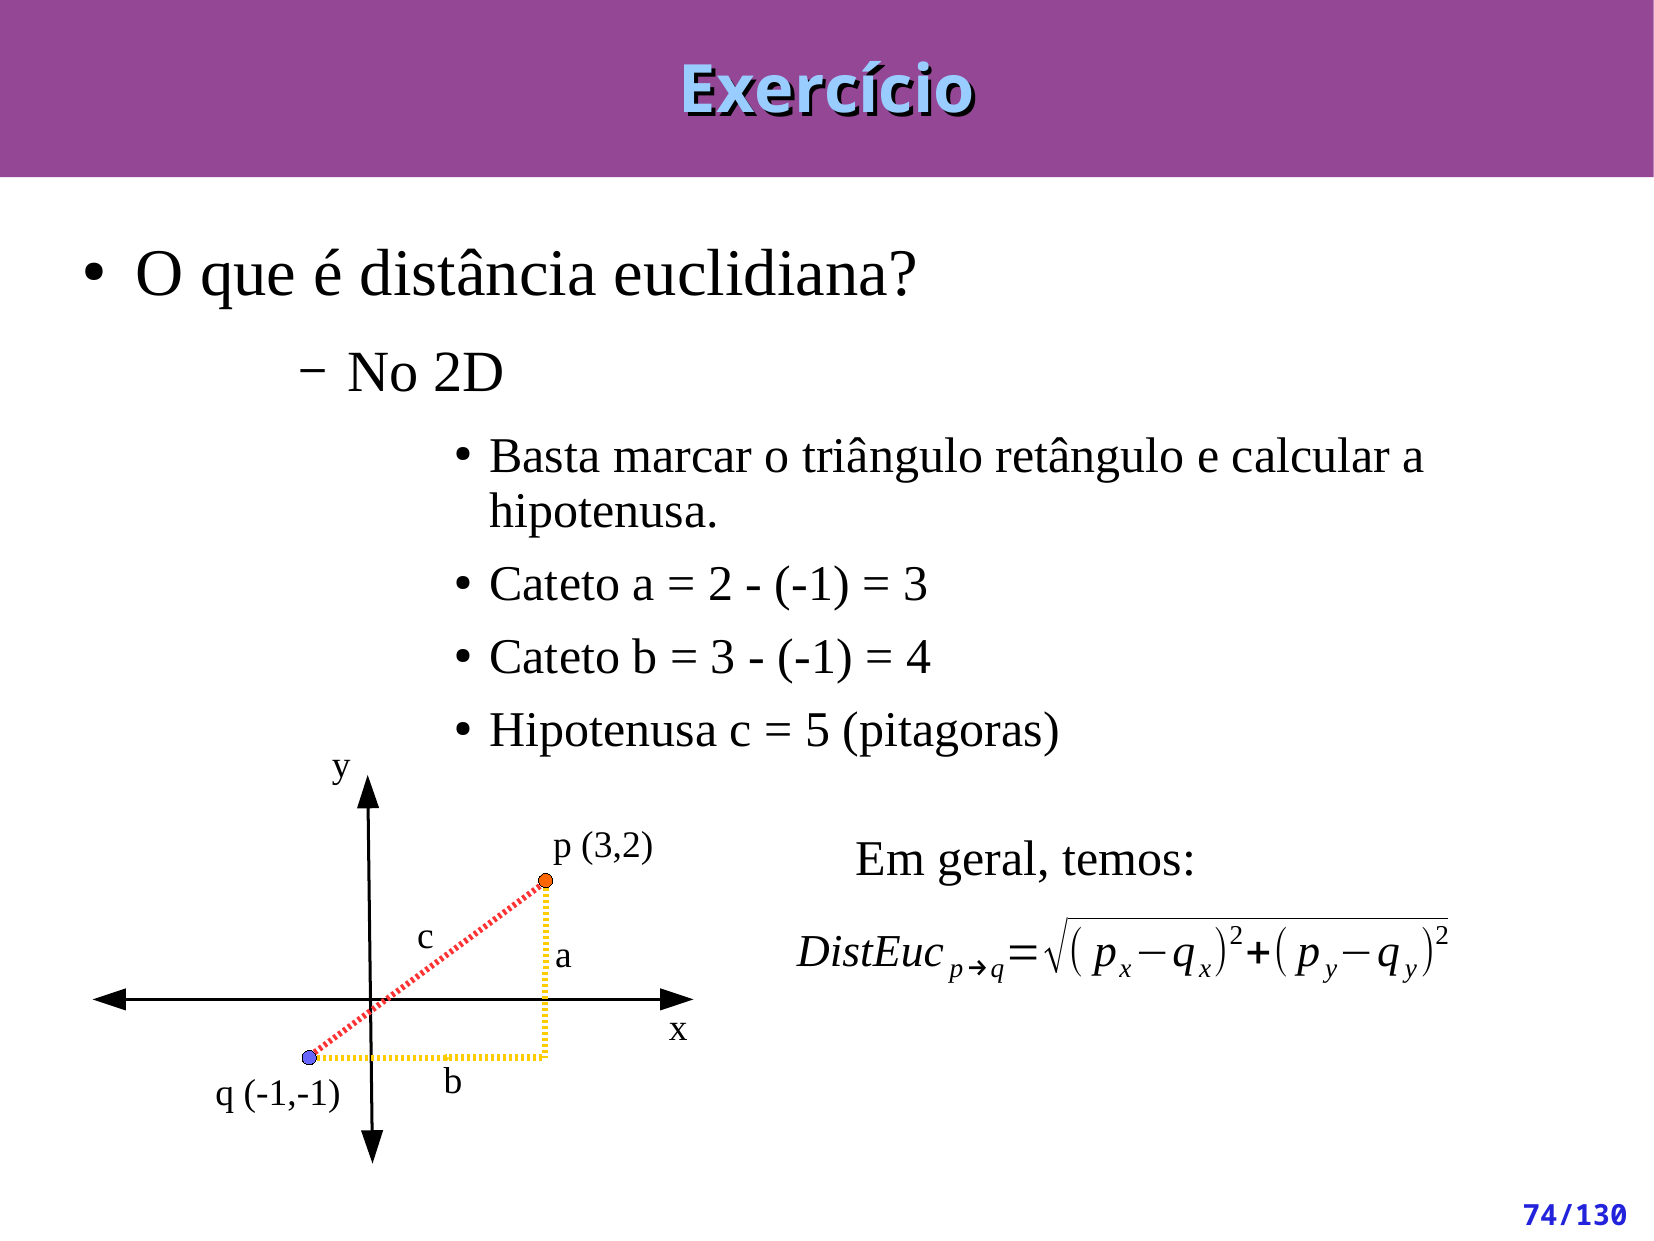

# Exercício
O que é distância euclidiana?
No 2D
Basta marcar o triângulo retângulo e calcular a hipotenusa.
Cateto a = 2 - (-1) = 3
Cateto b = 3 - (-1) = 4
Hipotenusa c = 5 (pitagoras)
y
p (3,2)
Em geral, temos:
c
a
x
b
q (-1,-1)
74